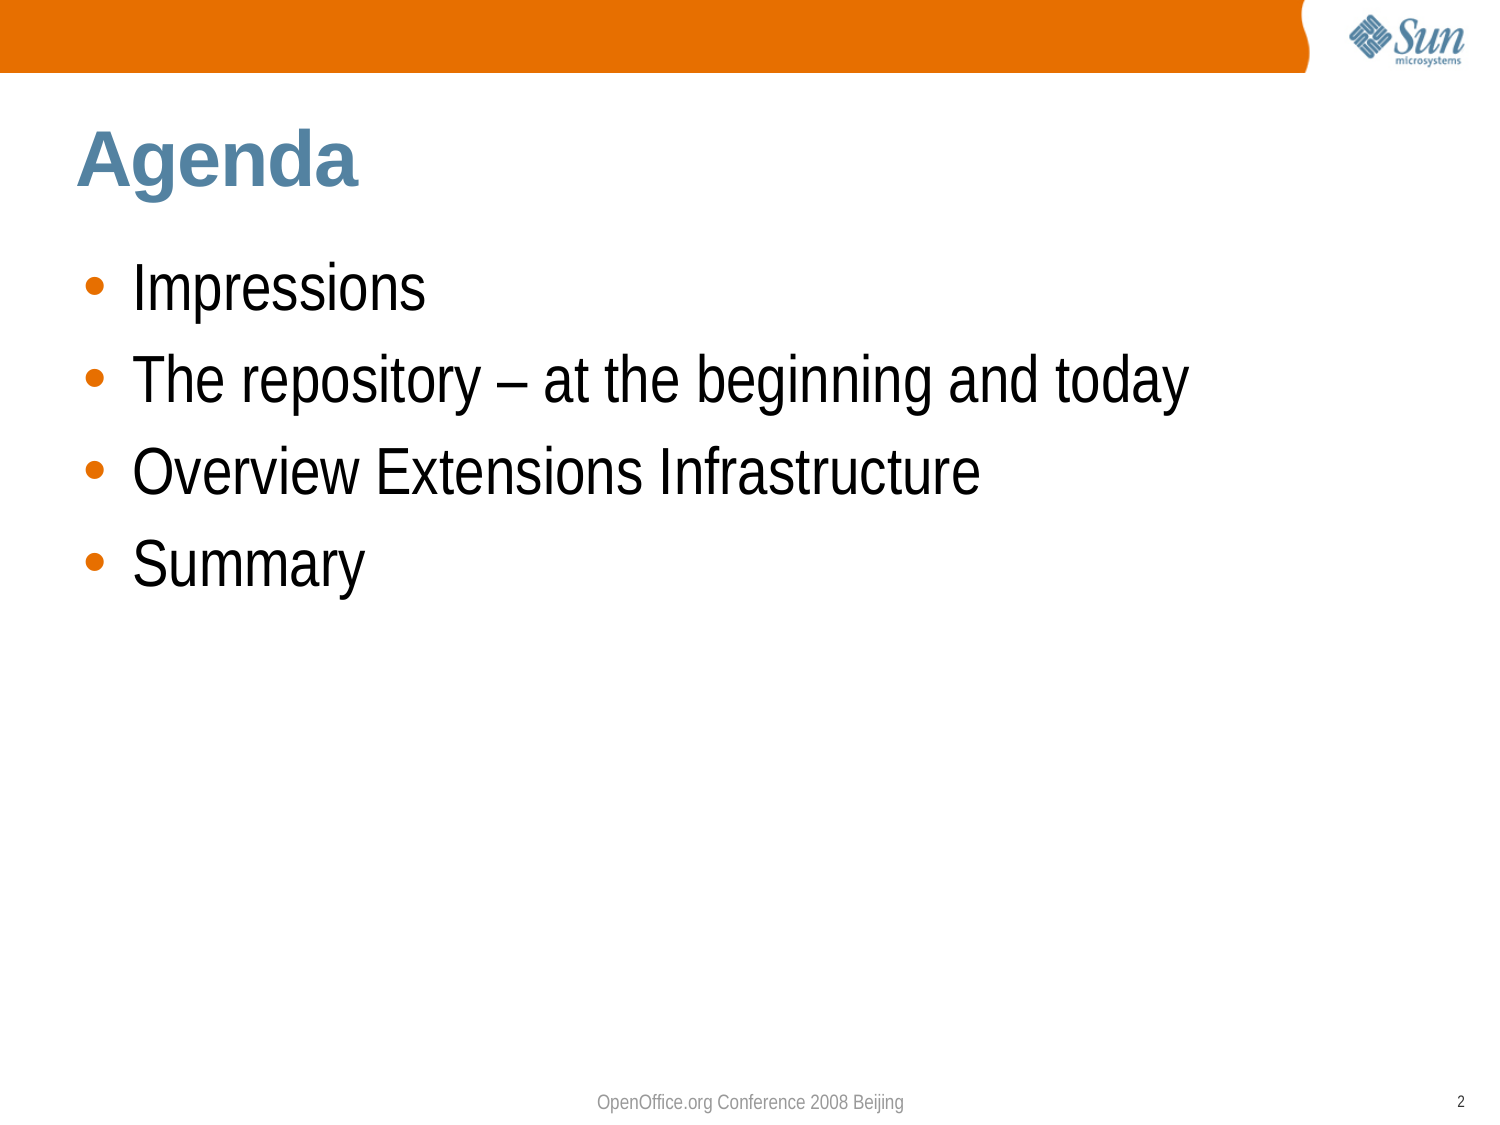

# Agenda
Impressions
The repository – at the beginning and today
Overview Extensions Infrastructure
Summary